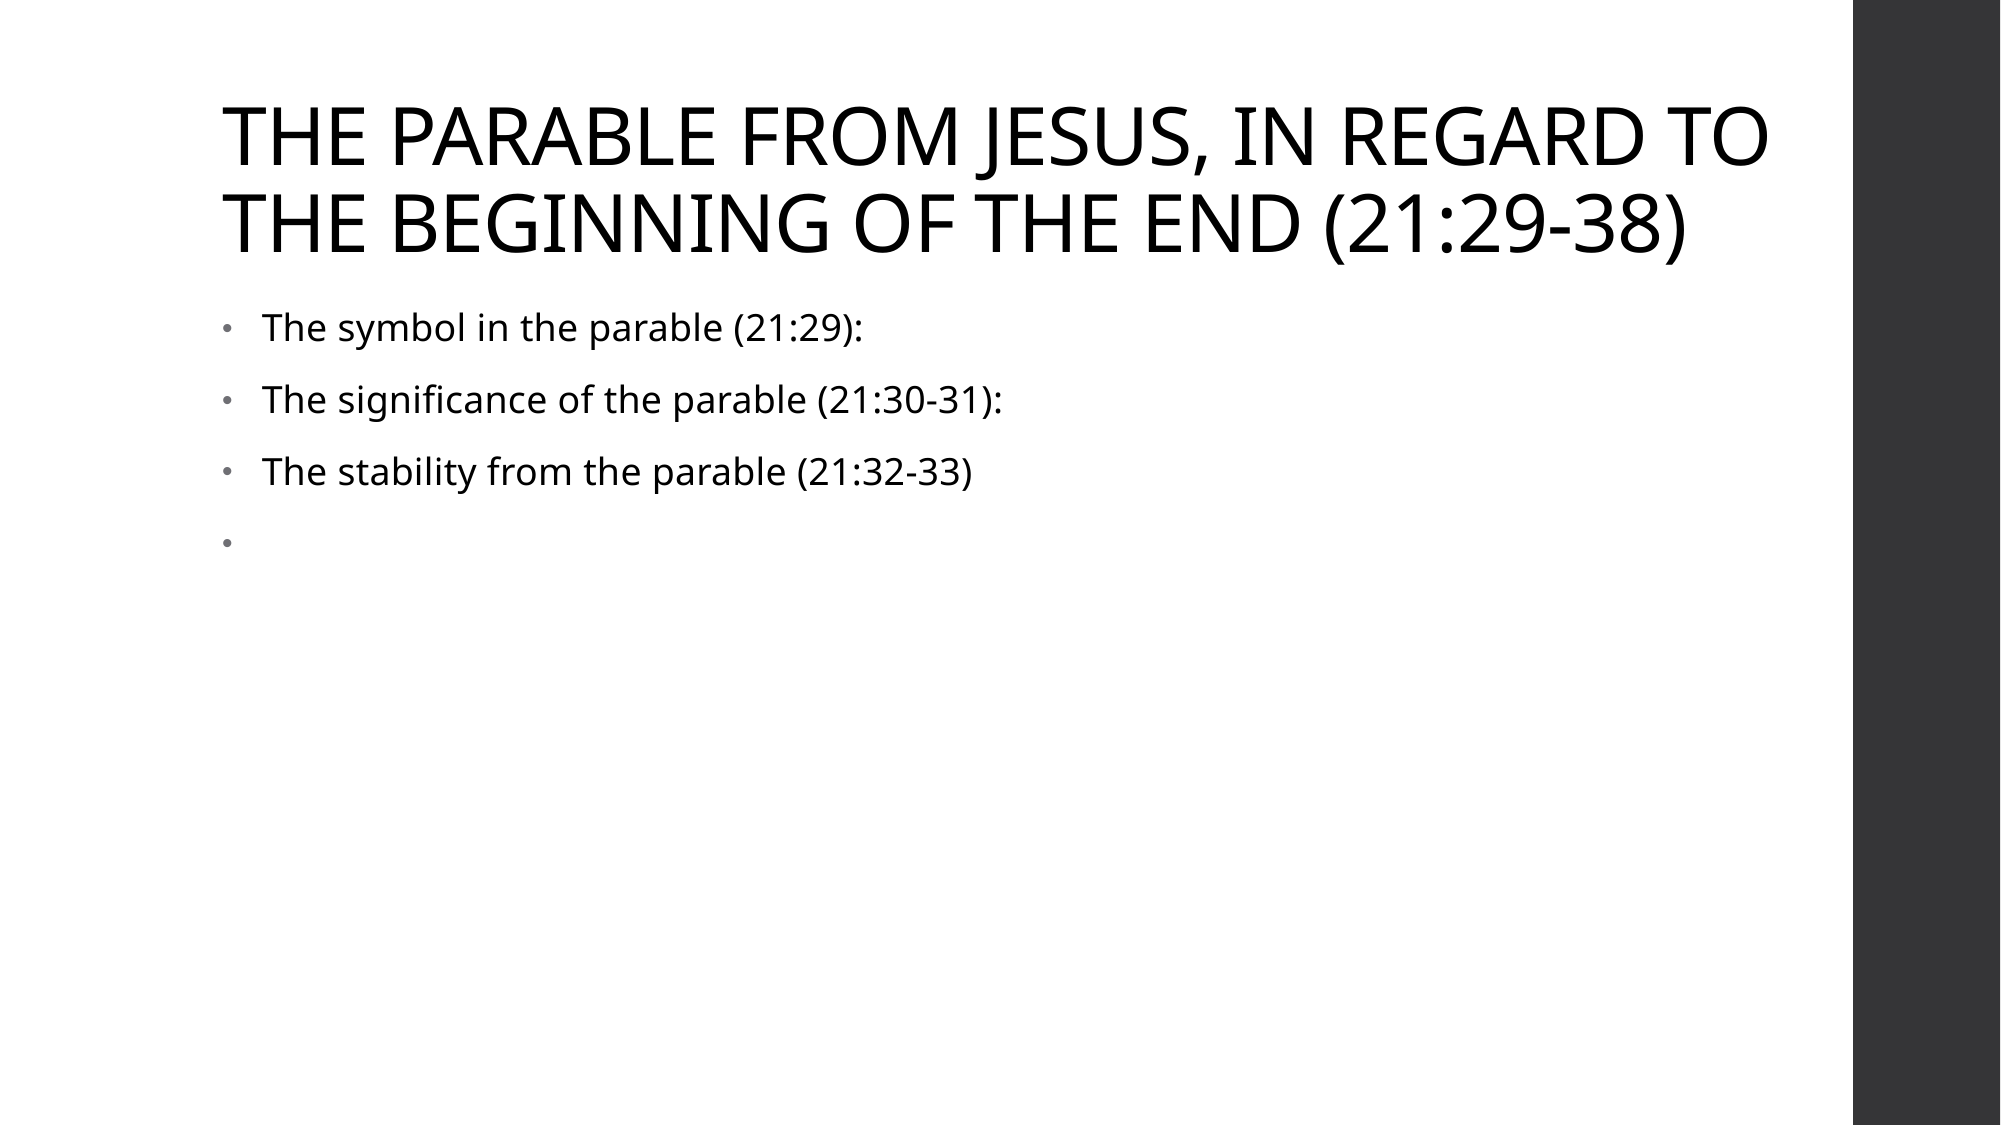

# THE PARABLE FROM JESUS, IN REGARD TO THE BEGINNING OF THE END (21:29-38)
 The symbol in the parable (21:29):
 The significance of the parable (21:30-31):
 The stability from the parable (21:32-33)